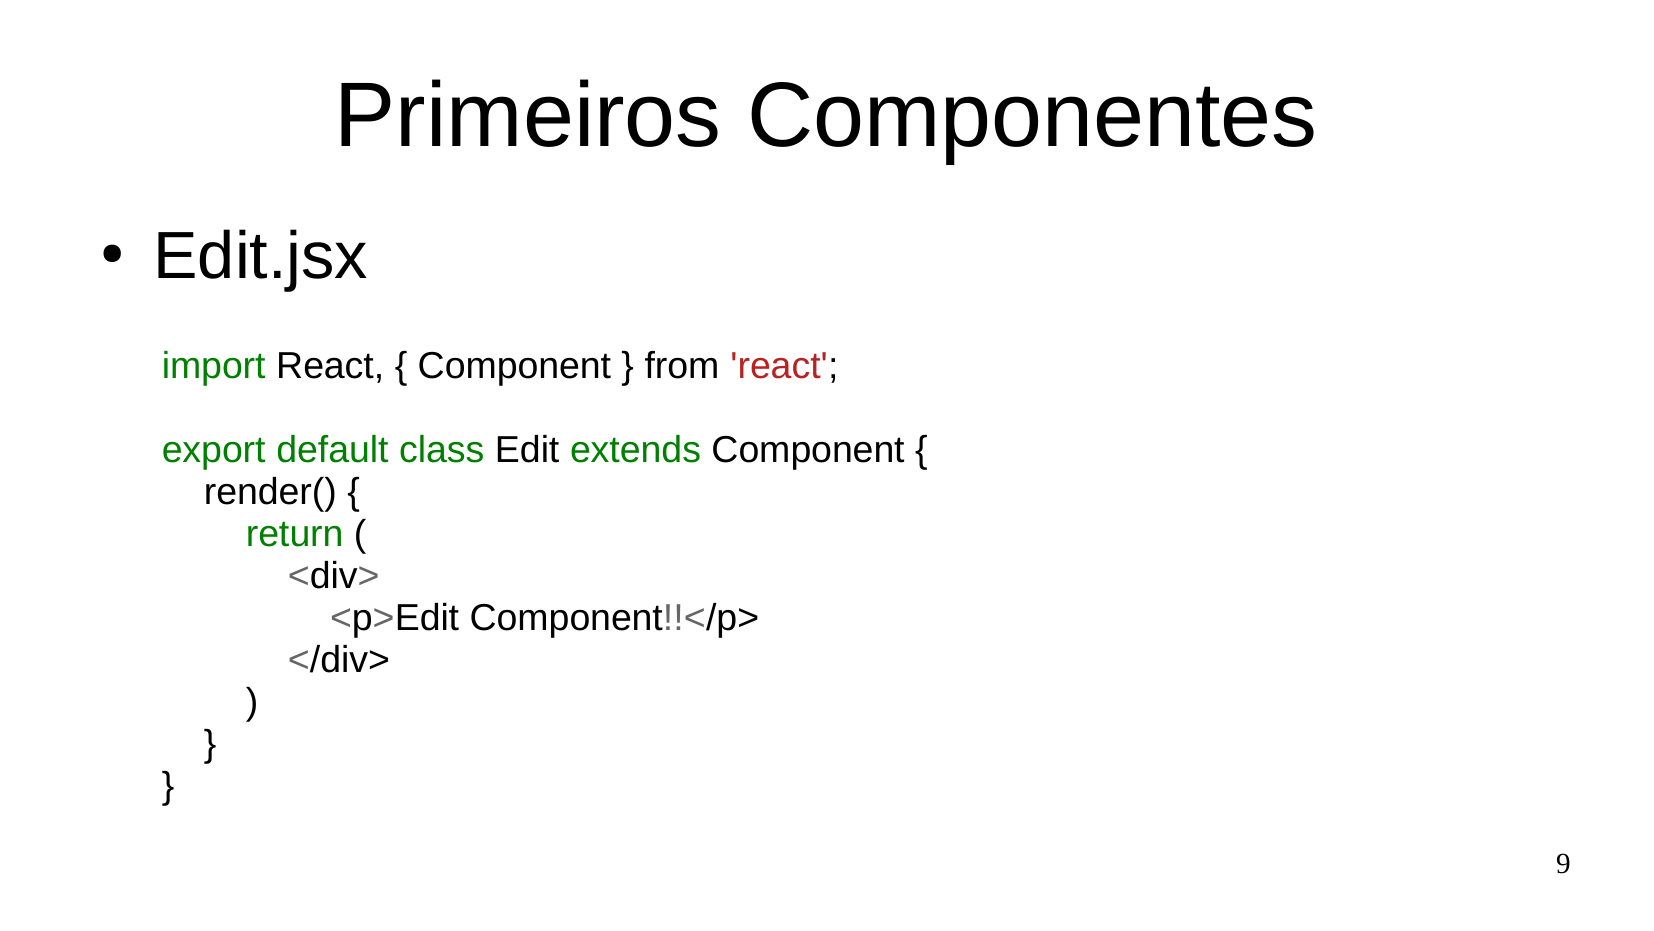

# Primeiros Componentes
Edit.jsx
import React, { Component } from 'react';
export default class Edit extends Component {
 render() {
 return (
 <div>
 <p>Edit Component!!</p>
 </div>
 )
 }
}
9